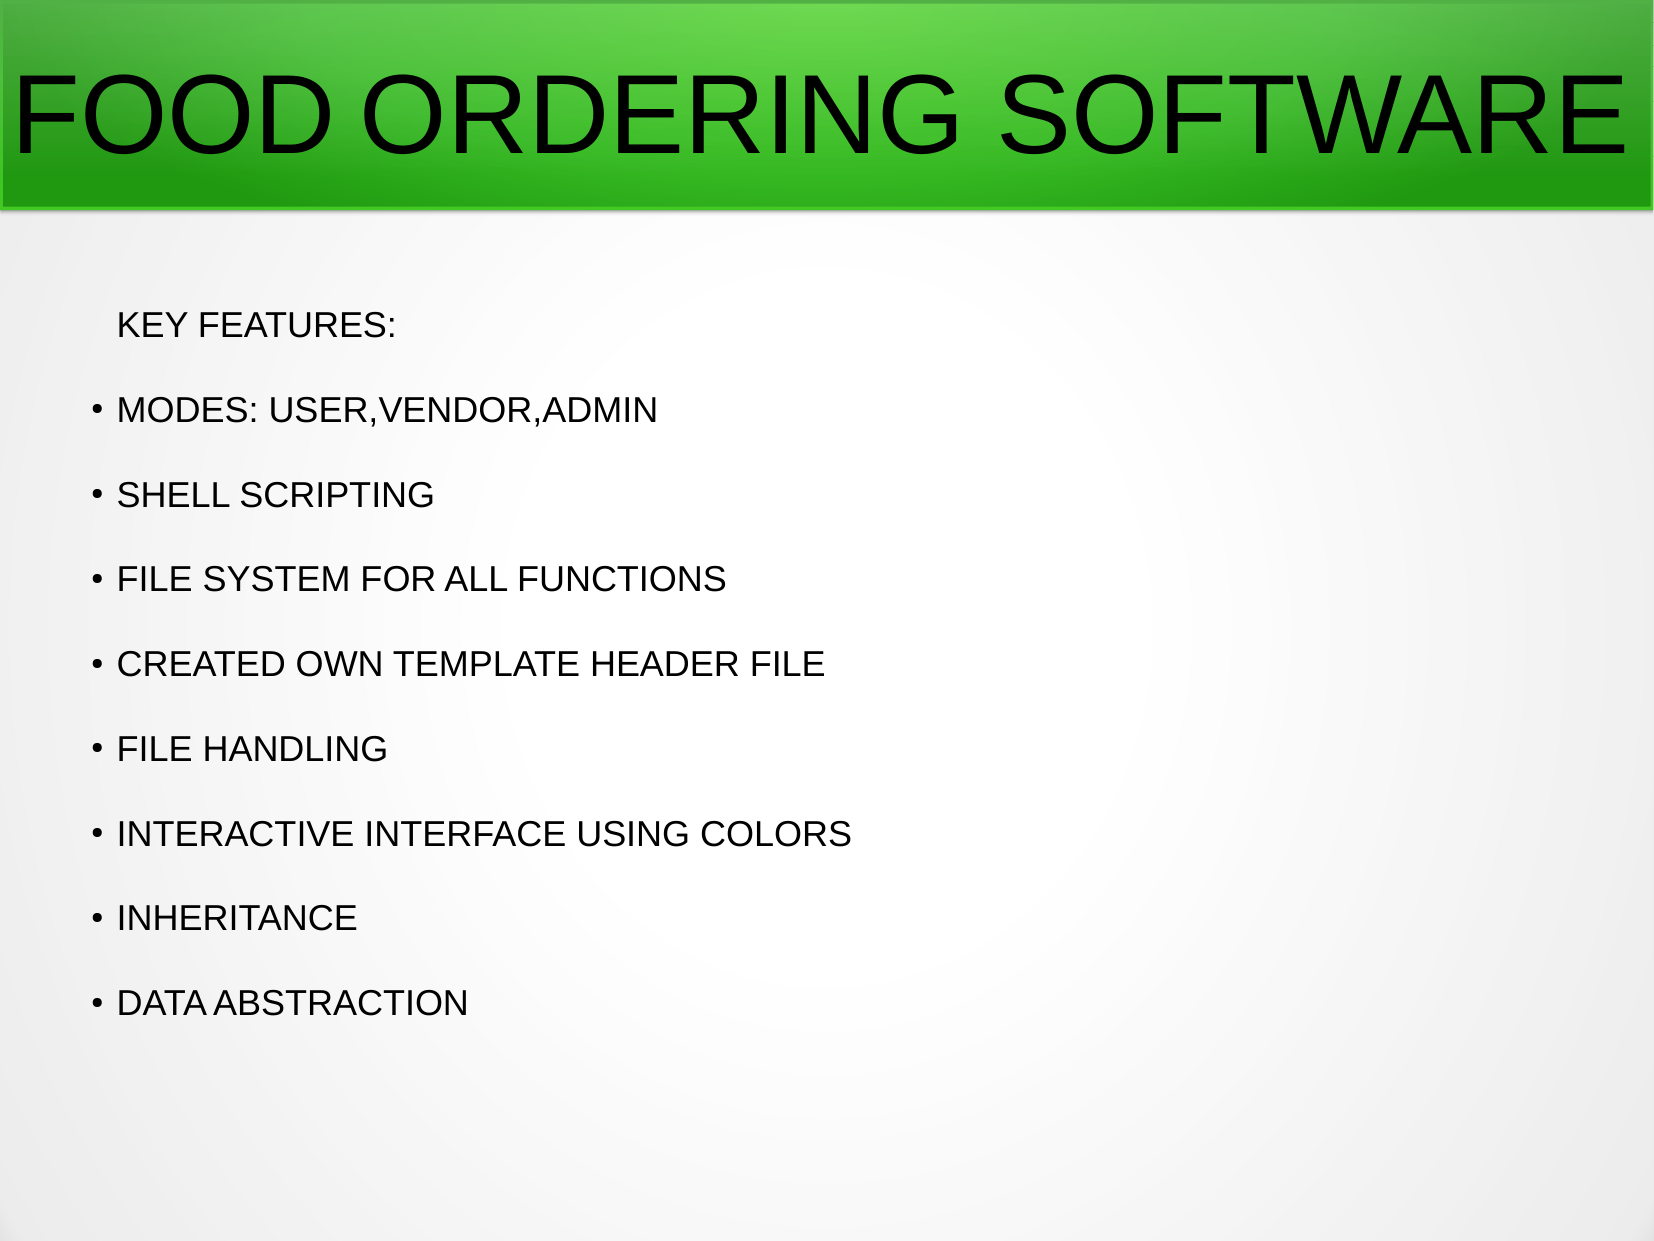

# FOOD ORDERING SOFTWARE
KEY FEATURES:
MODES: USER,VENDOR,ADMIN
SHELL SCRIPTING
FILE SYSTEM FOR ALL FUNCTIONS
CREATED OWN TEMPLATE HEADER FILE
FILE HANDLING
INTERACTIVE INTERFACE USING COLORS
INHERITANCE
DATA ABSTRACTION